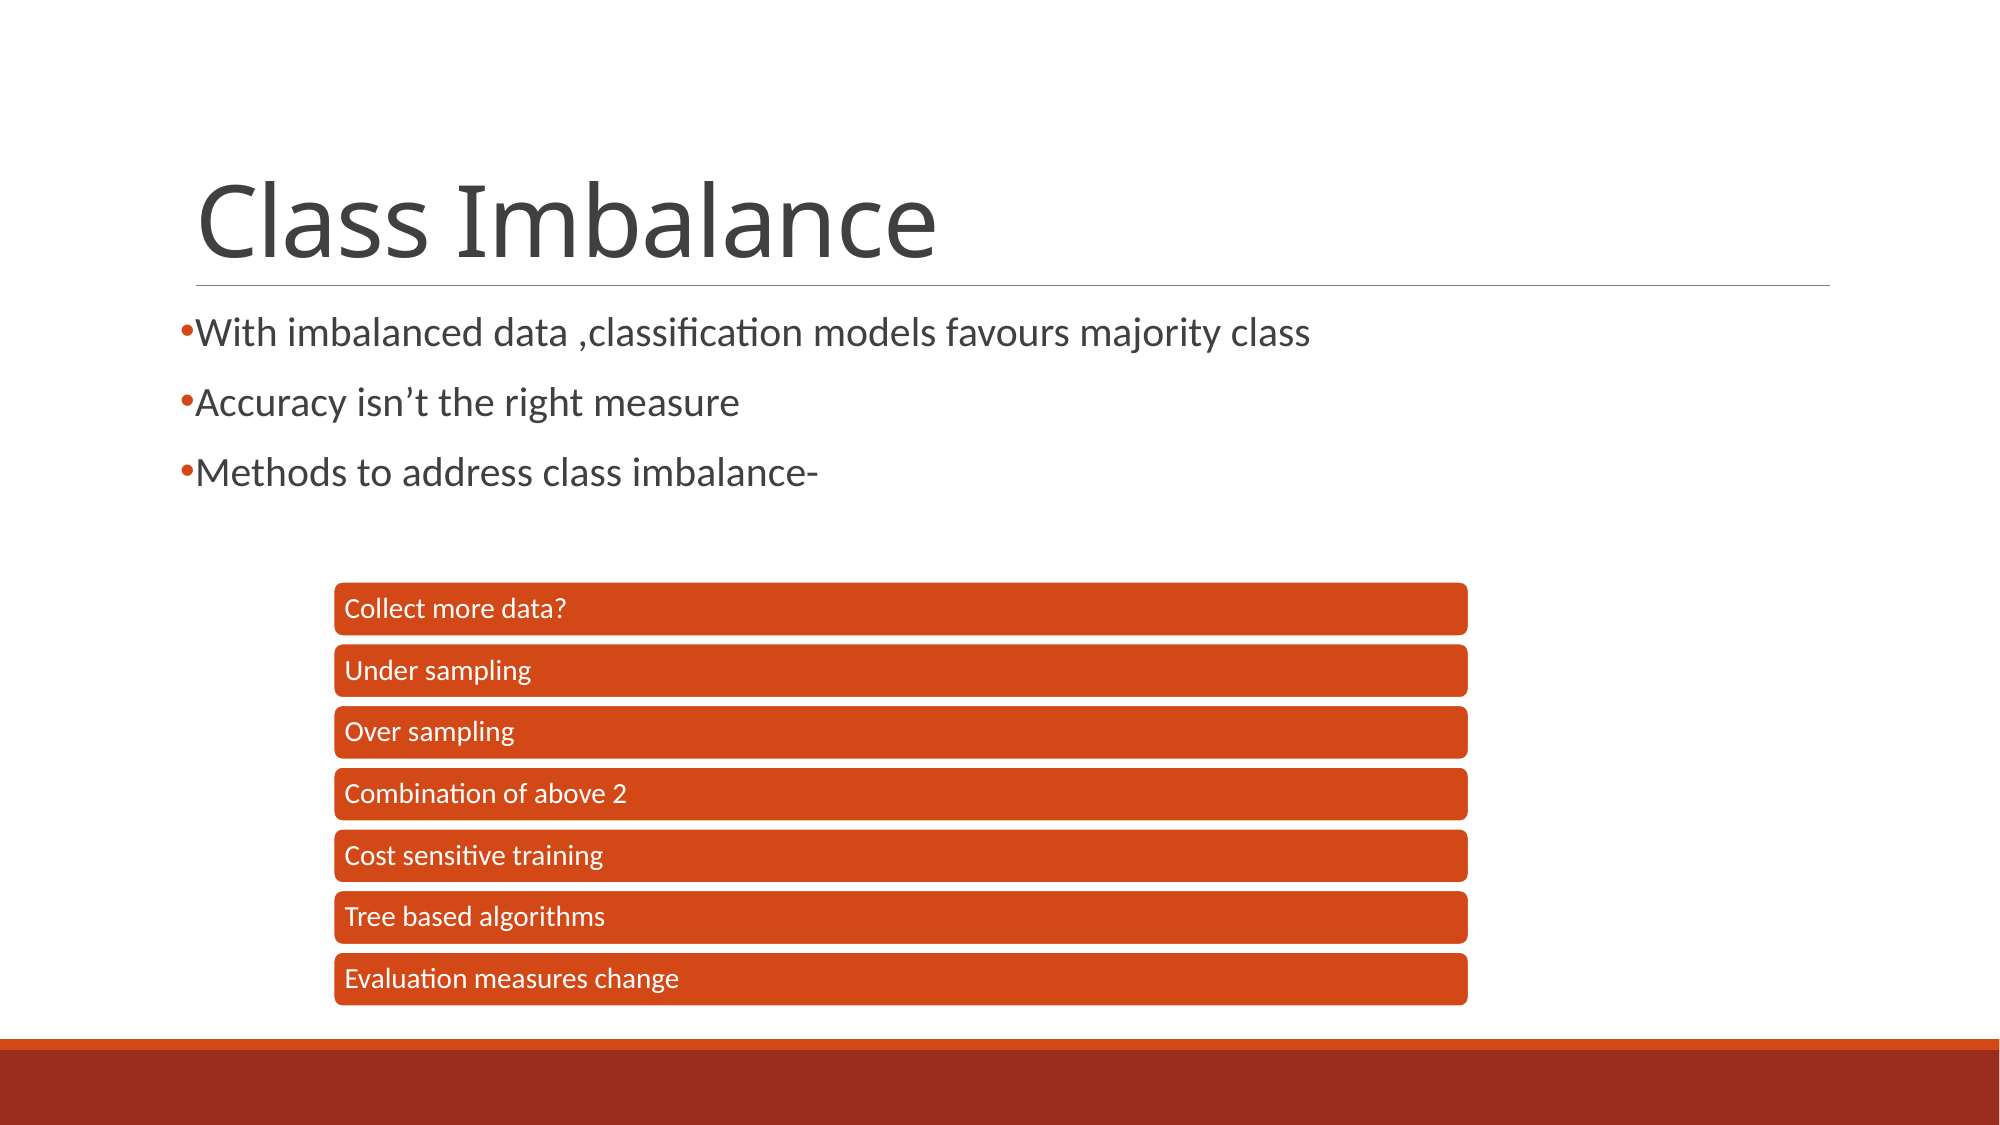

# Class Imbalance
With imbalanced data ,classification models favours majority class
Accuracy isn’t the right measure
Methods to address class imbalance-
Collect more data?
Under sampling
Over sampling
Combination of above 2
Cost sensitive training
Tree based algorithms
Evaluation measures change